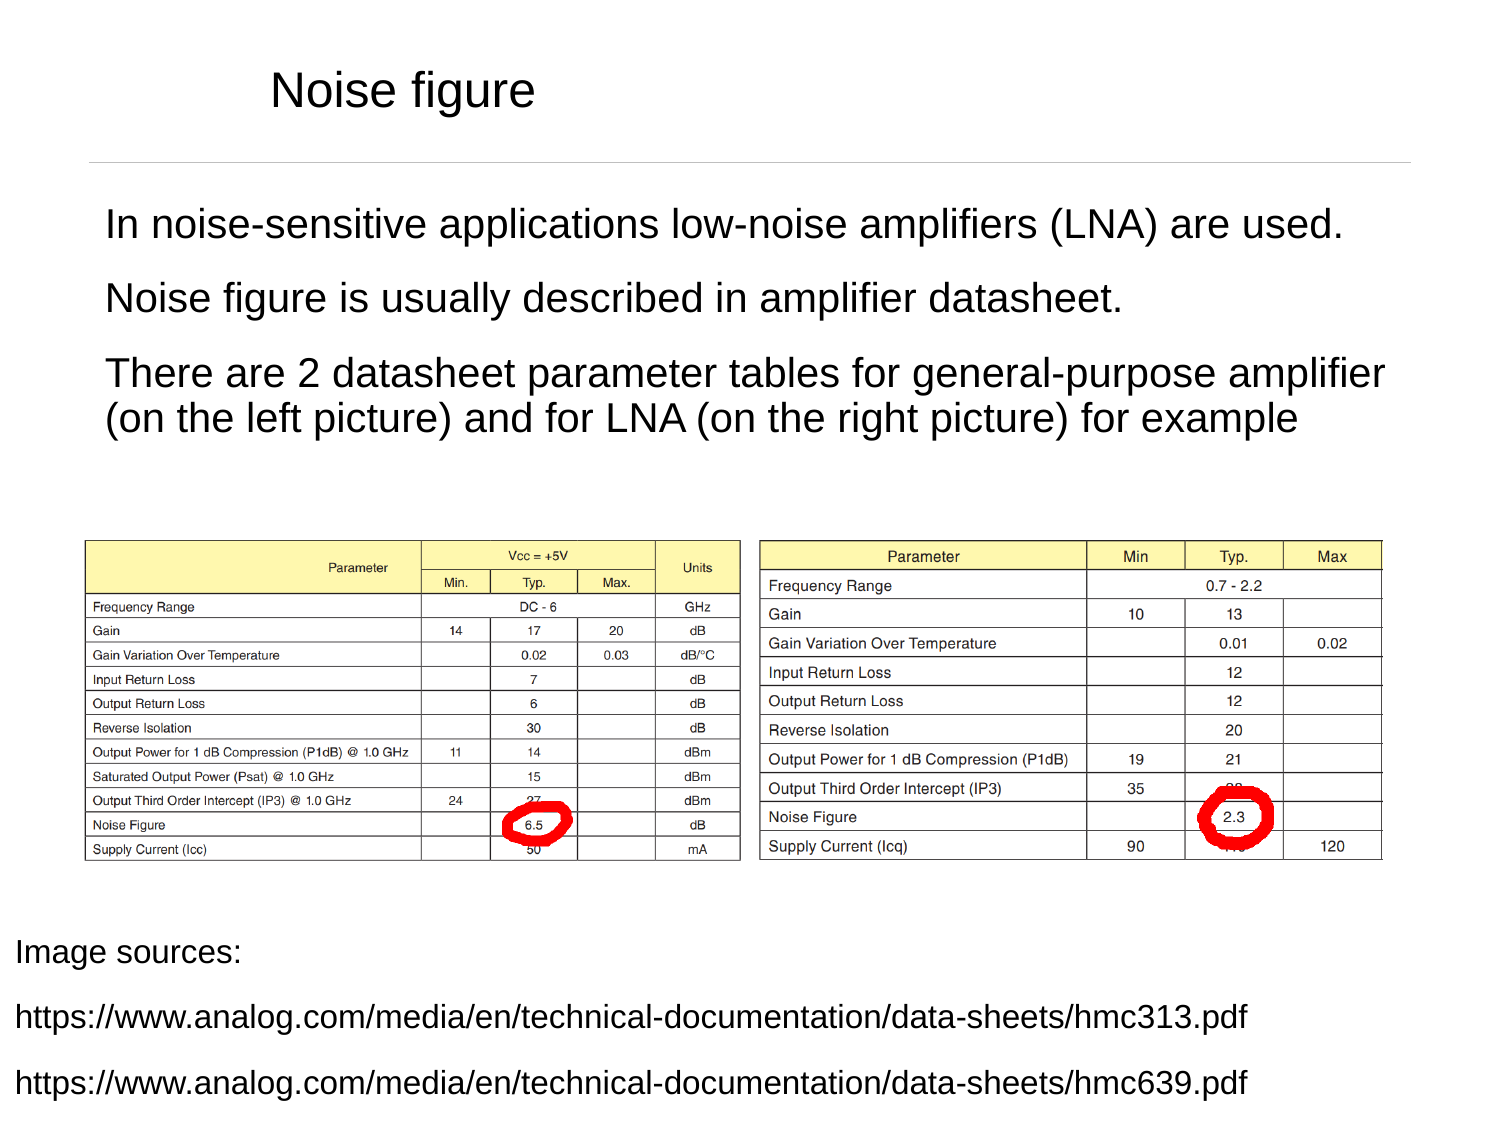

Noise figure
In noise-sensitive applications low-noise amplifiers (LNA) are used.
Noise figure is usually described in amplifier datasheet.
There are 2 datasheet parameter tables for general-purpose amplifier (on the left picture) and for LNA (on the right picture) for example
#
Image sources:
https://www.analog.com/media/en/technical-documentation/data-sheets/hmc313.pdf
https://www.analog.com/media/en/technical-documentation/data-sheets/hmc639.pdf